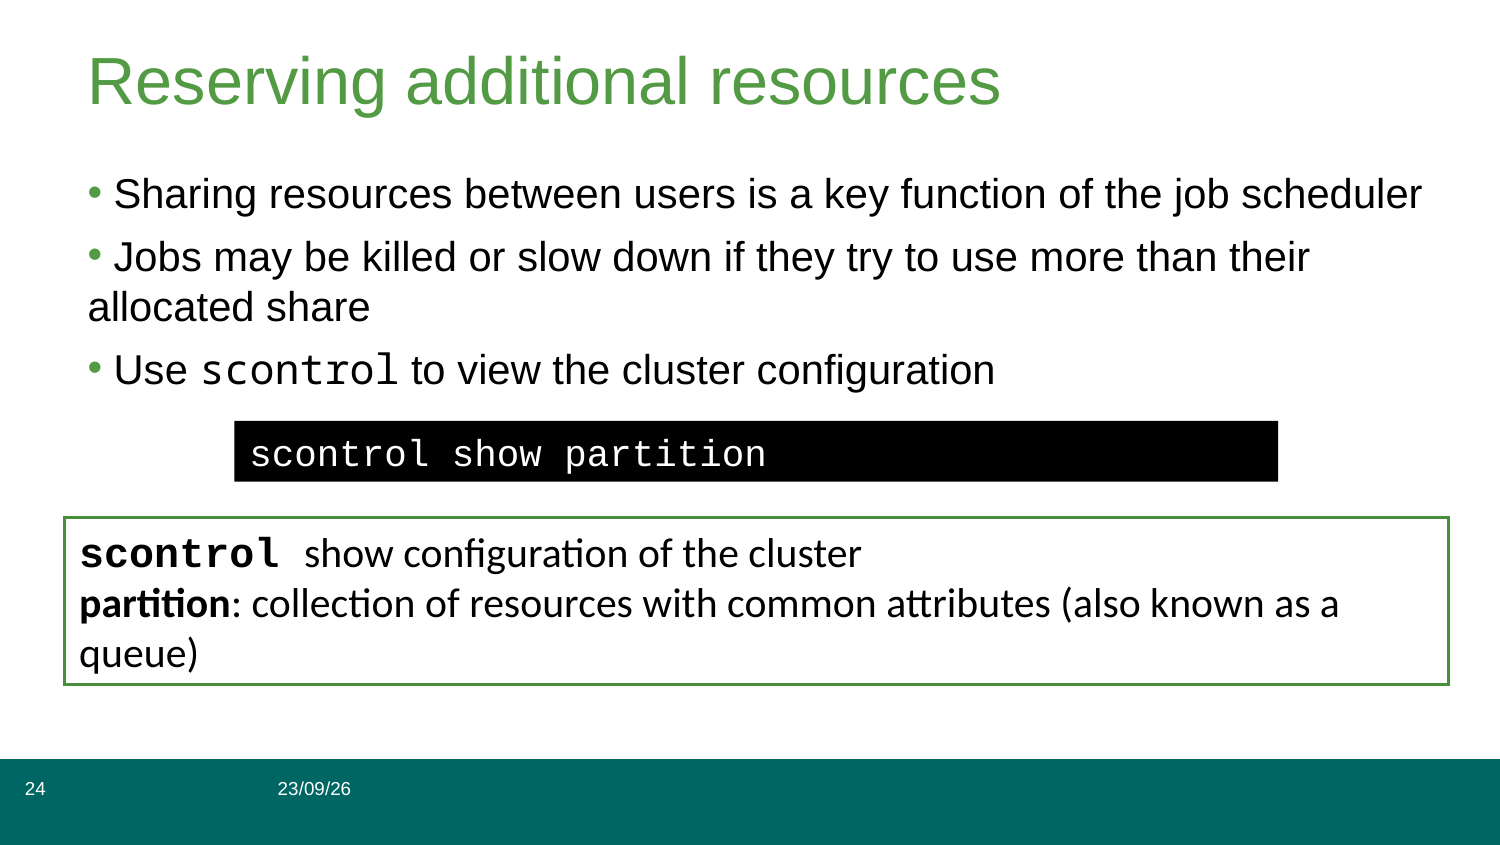

# Reserving additional resources
 Sharing resources between users is a key function of the job scheduler
 Jobs may be killed or slow down if they try to use more than their allocated share
 Use scontrol to view the cluster configuration
scontrol show partition
scontrol show configuration of the cluster
partition: collection of resources with common attributes (also known as a queue)